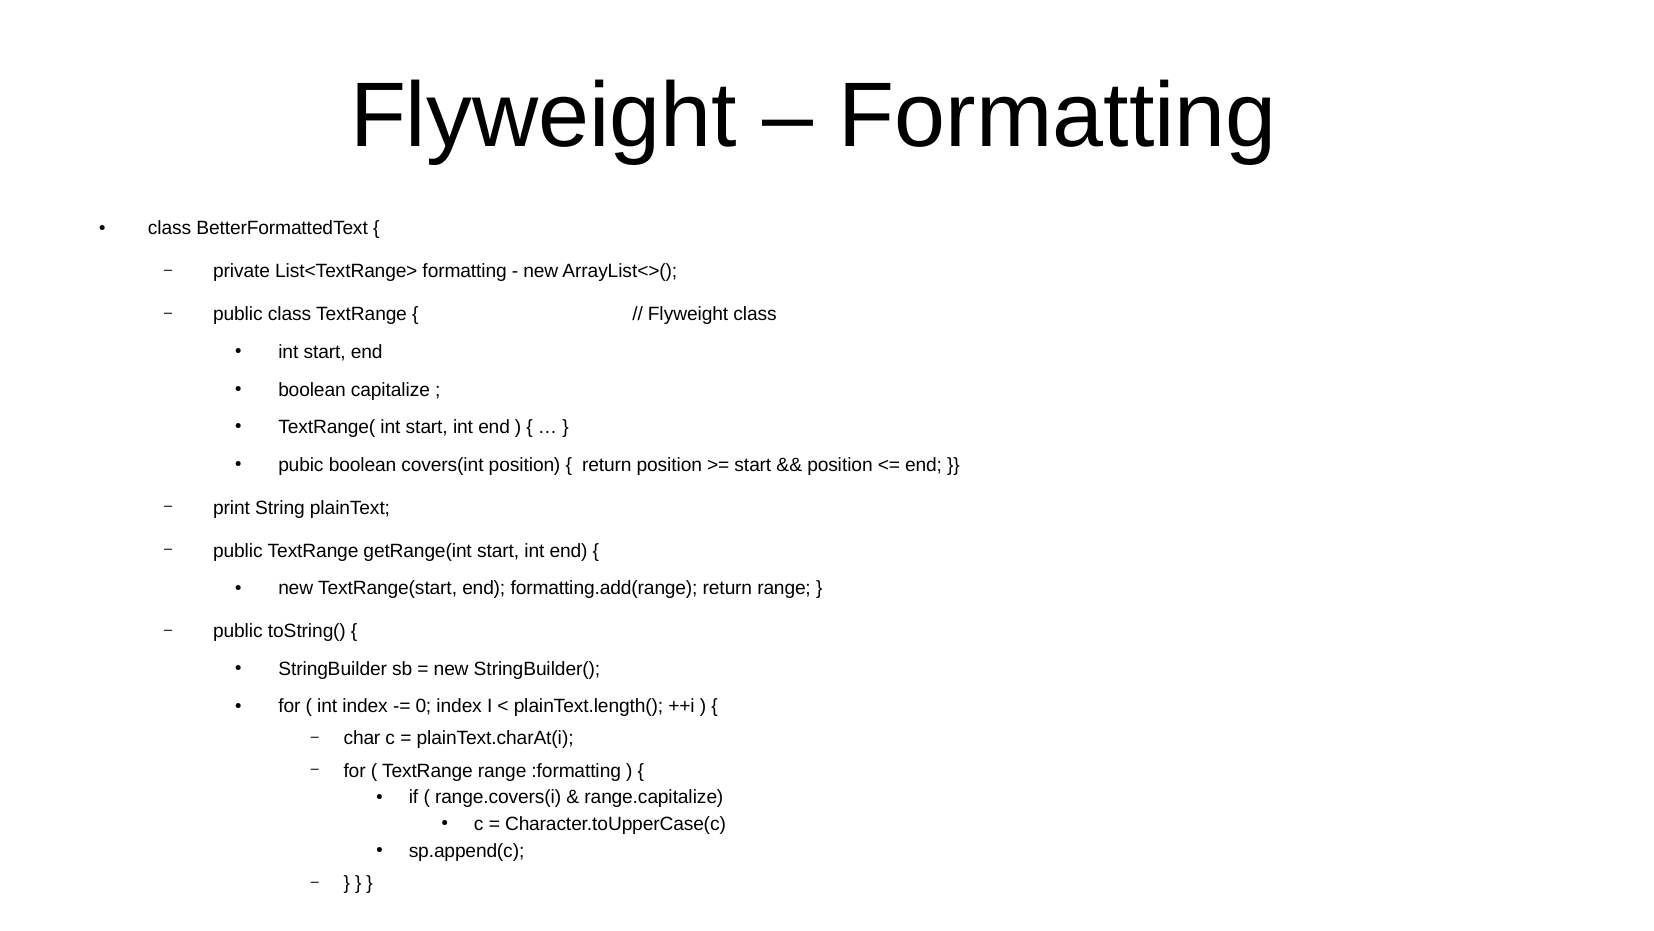

# Flyweight – Formatting
class BetterFormattedText {
private List<TextRange> formatting - new ArrayList<>();
public class TextRange {			 	 	 	 // Flyweight class
int start, end
boolean capitalize ;
TextRange( int start, int end ) { … }
pubic boolean covers(int position) { return position >= start && position <= end; }}
print String plainText;
public TextRange getRange(int start, int end) {
new TextRange(start, end); formatting.add(range); return range; }
public toString() {
StringBuilder sb = new StringBuilder();
for ( int index -= 0; index I < plainText.length(); ++i ) {
char c = plainText.charAt(i);
for ( TextRange range :formatting ) {
if ( range.covers(i) & range.capitalize)
c = Character.toUpperCase(c)
sp.append(c);
} } }